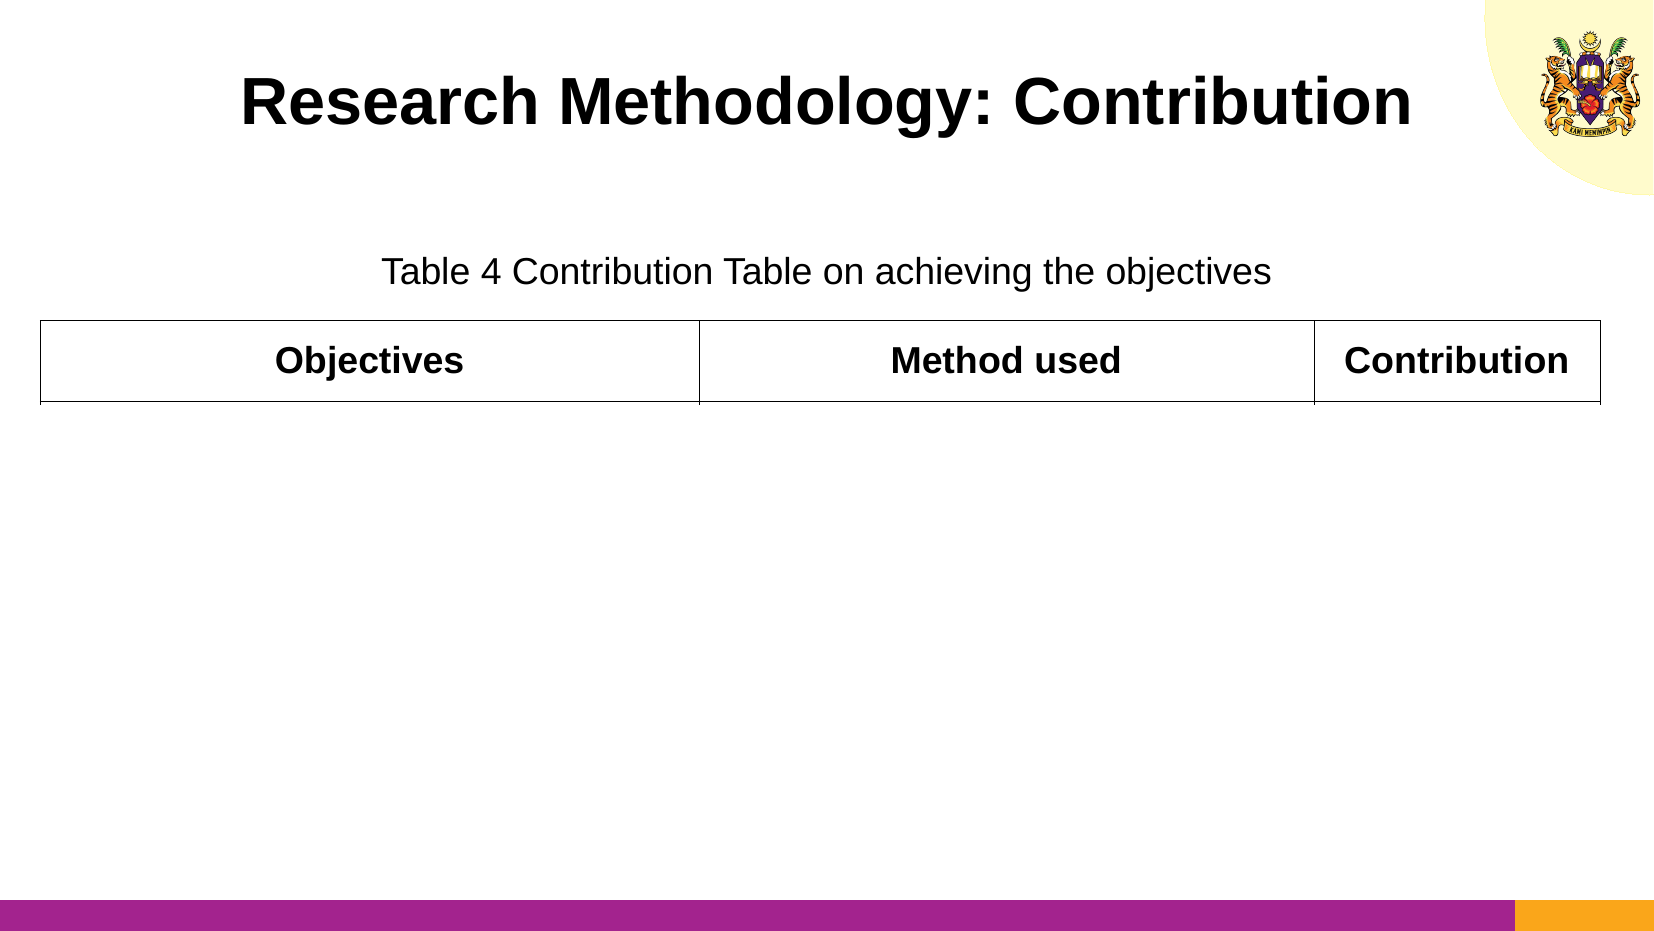

Research Methodology: Contribution
Table 4 Contribution Table on achieving the objectives
| Objectives | Method used | Contribution |
| --- | --- | --- |
| To investigate the suitable machine learning technique for RPC prediction. | Literature Review | Most suitable ML models |
| To develop RPC prediction model using the selected machine learning approach. | Develop prediction models using the most suitable models | RPC prediction models |
| To evaluate prediction performance of the RPC prediction models. | Compare performance between: Machine Learning models ML vs Statistical models | Accuracy Result |